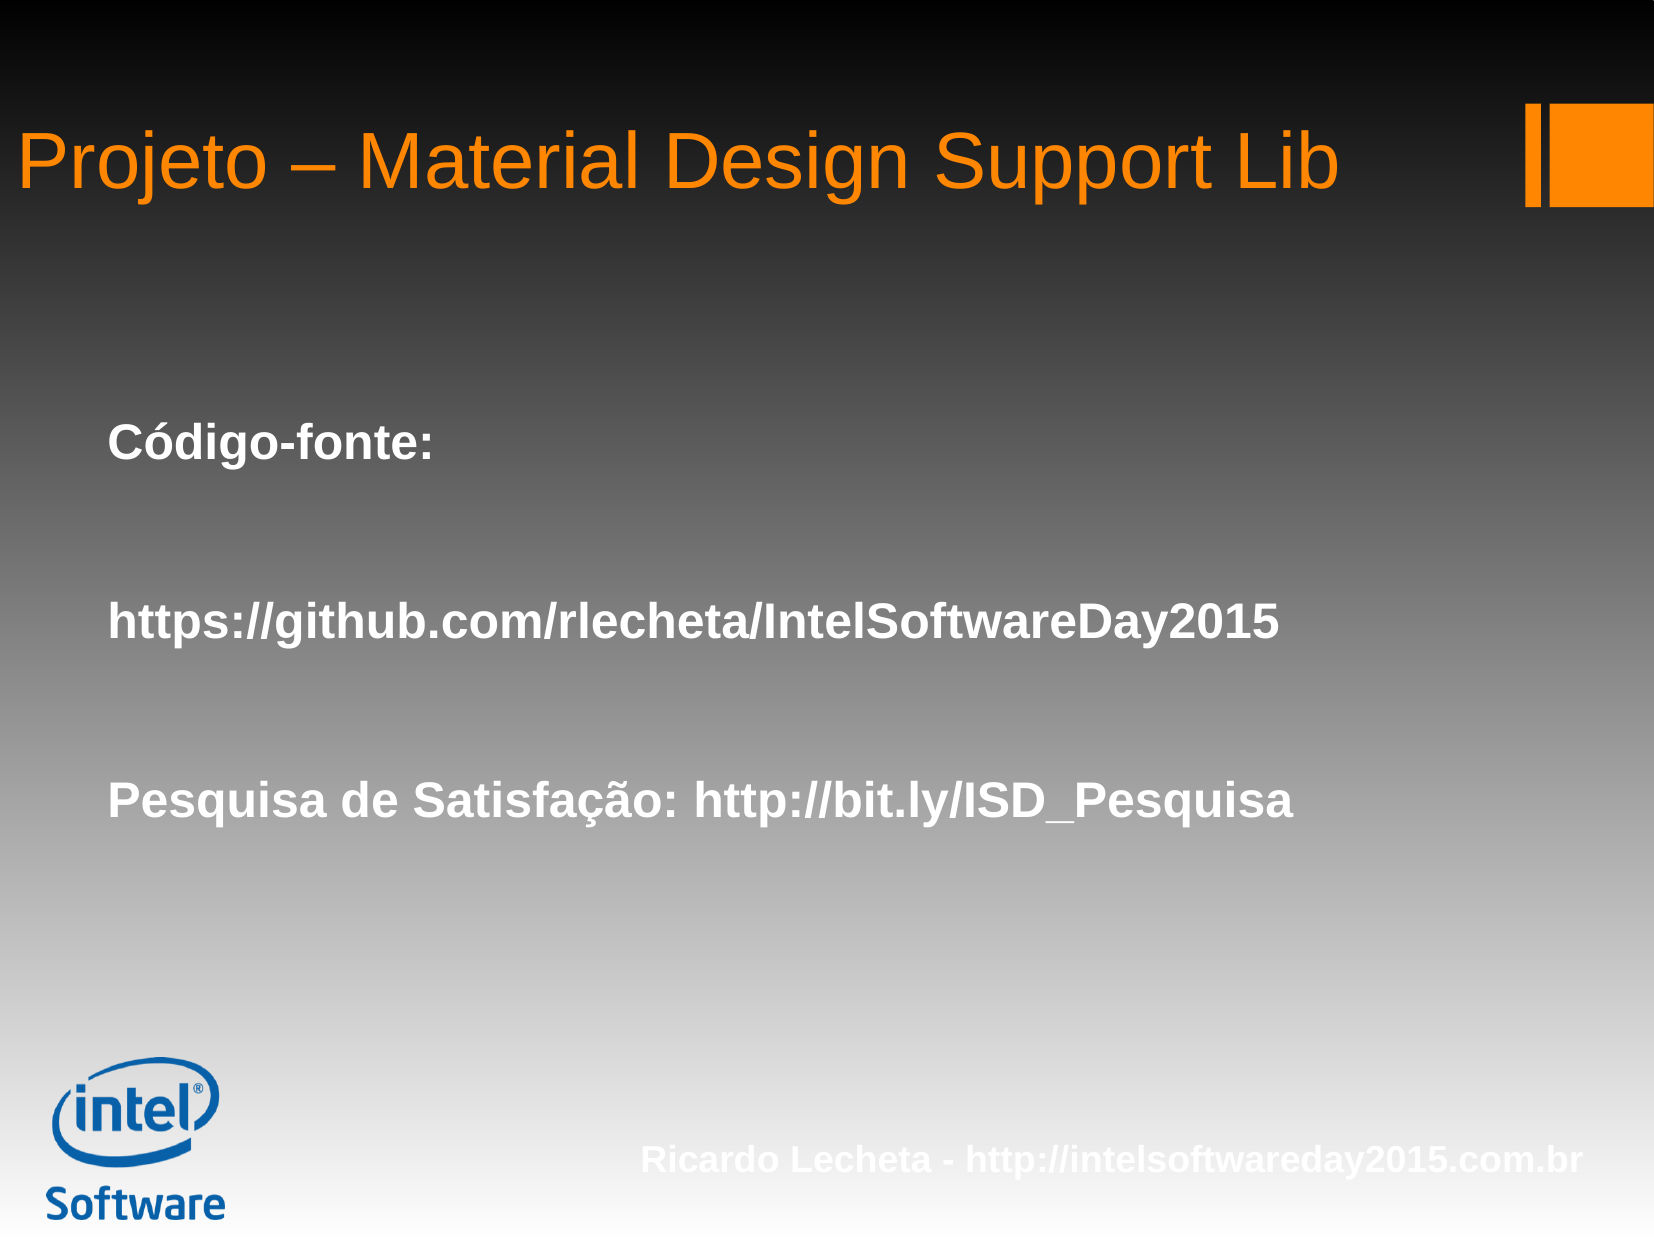

# Projeto – Material Design Support Lib
Código-fonte:
https://github.com/rlecheta/IntelSoftwareDay2015
Pesquisa de Satisfação: http://bit.ly/ISD_Pesquisa
Ricardo Lecheta - http://intelsoftwareday2015.com.br